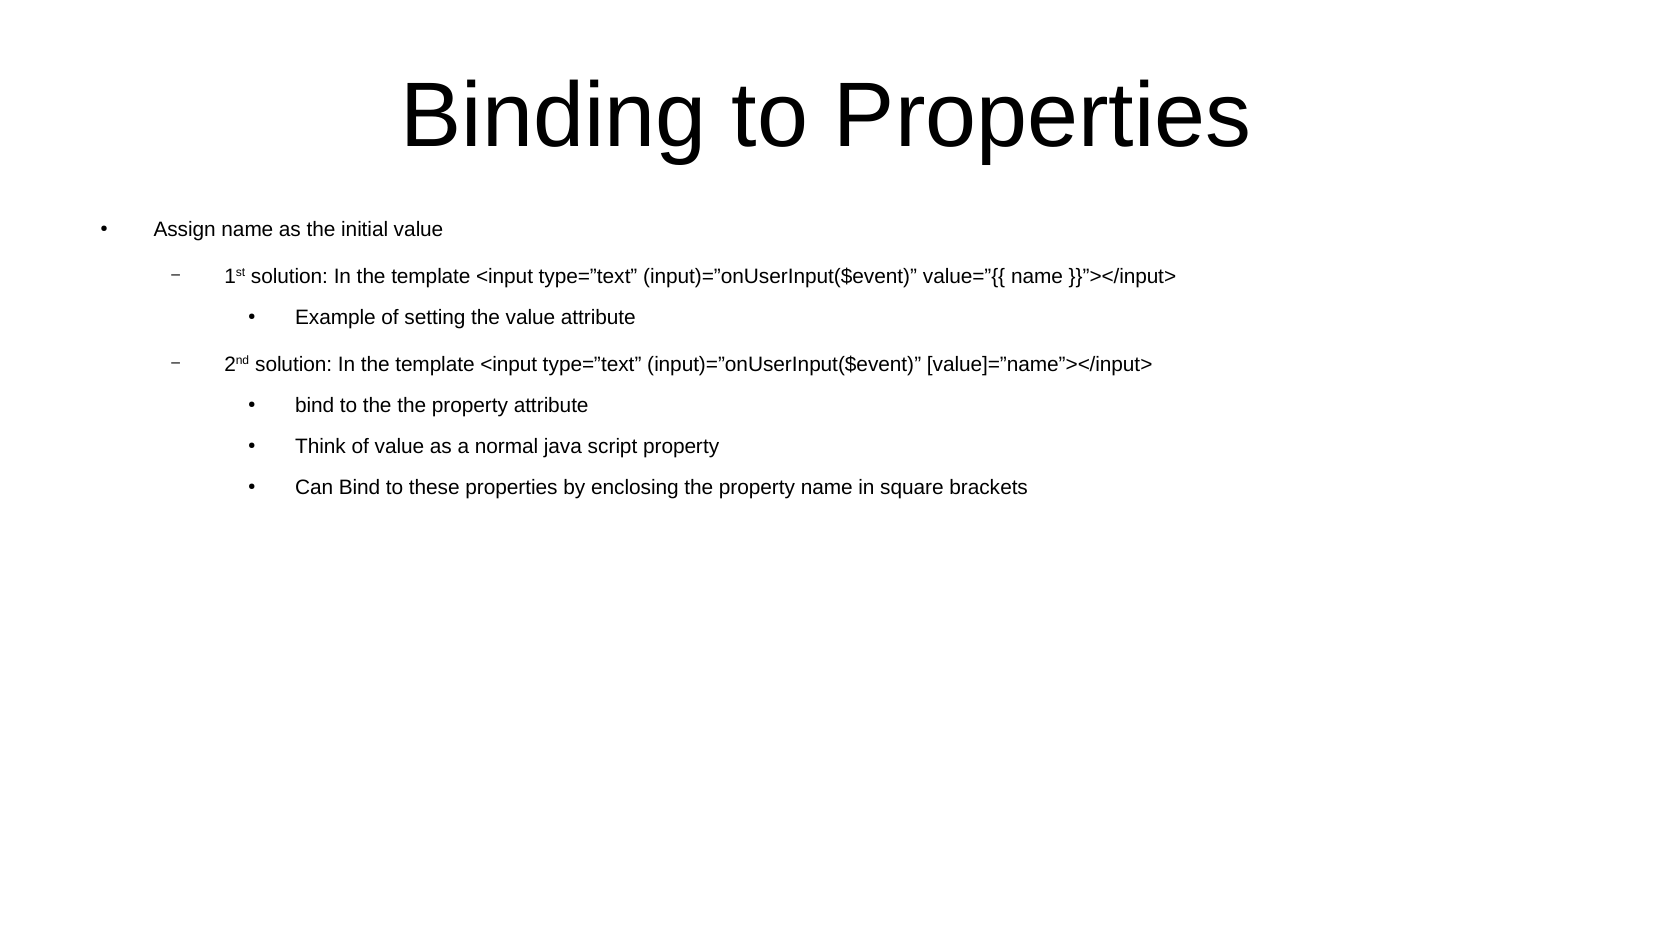

# Binding to Properties
Assign name as the initial value
1st solution: In the template <input type=”text” (input)=”onUserInput($event)” value=”{{ name }}”></input>
Example of setting the value attribute
2nd solution: In the template <input type=”text” (input)=”onUserInput($event)” [value]=”name”></input>
bind to the the property attribute
Think of value as a normal java script property
Can Bind to these properties by enclosing the property name in square brackets